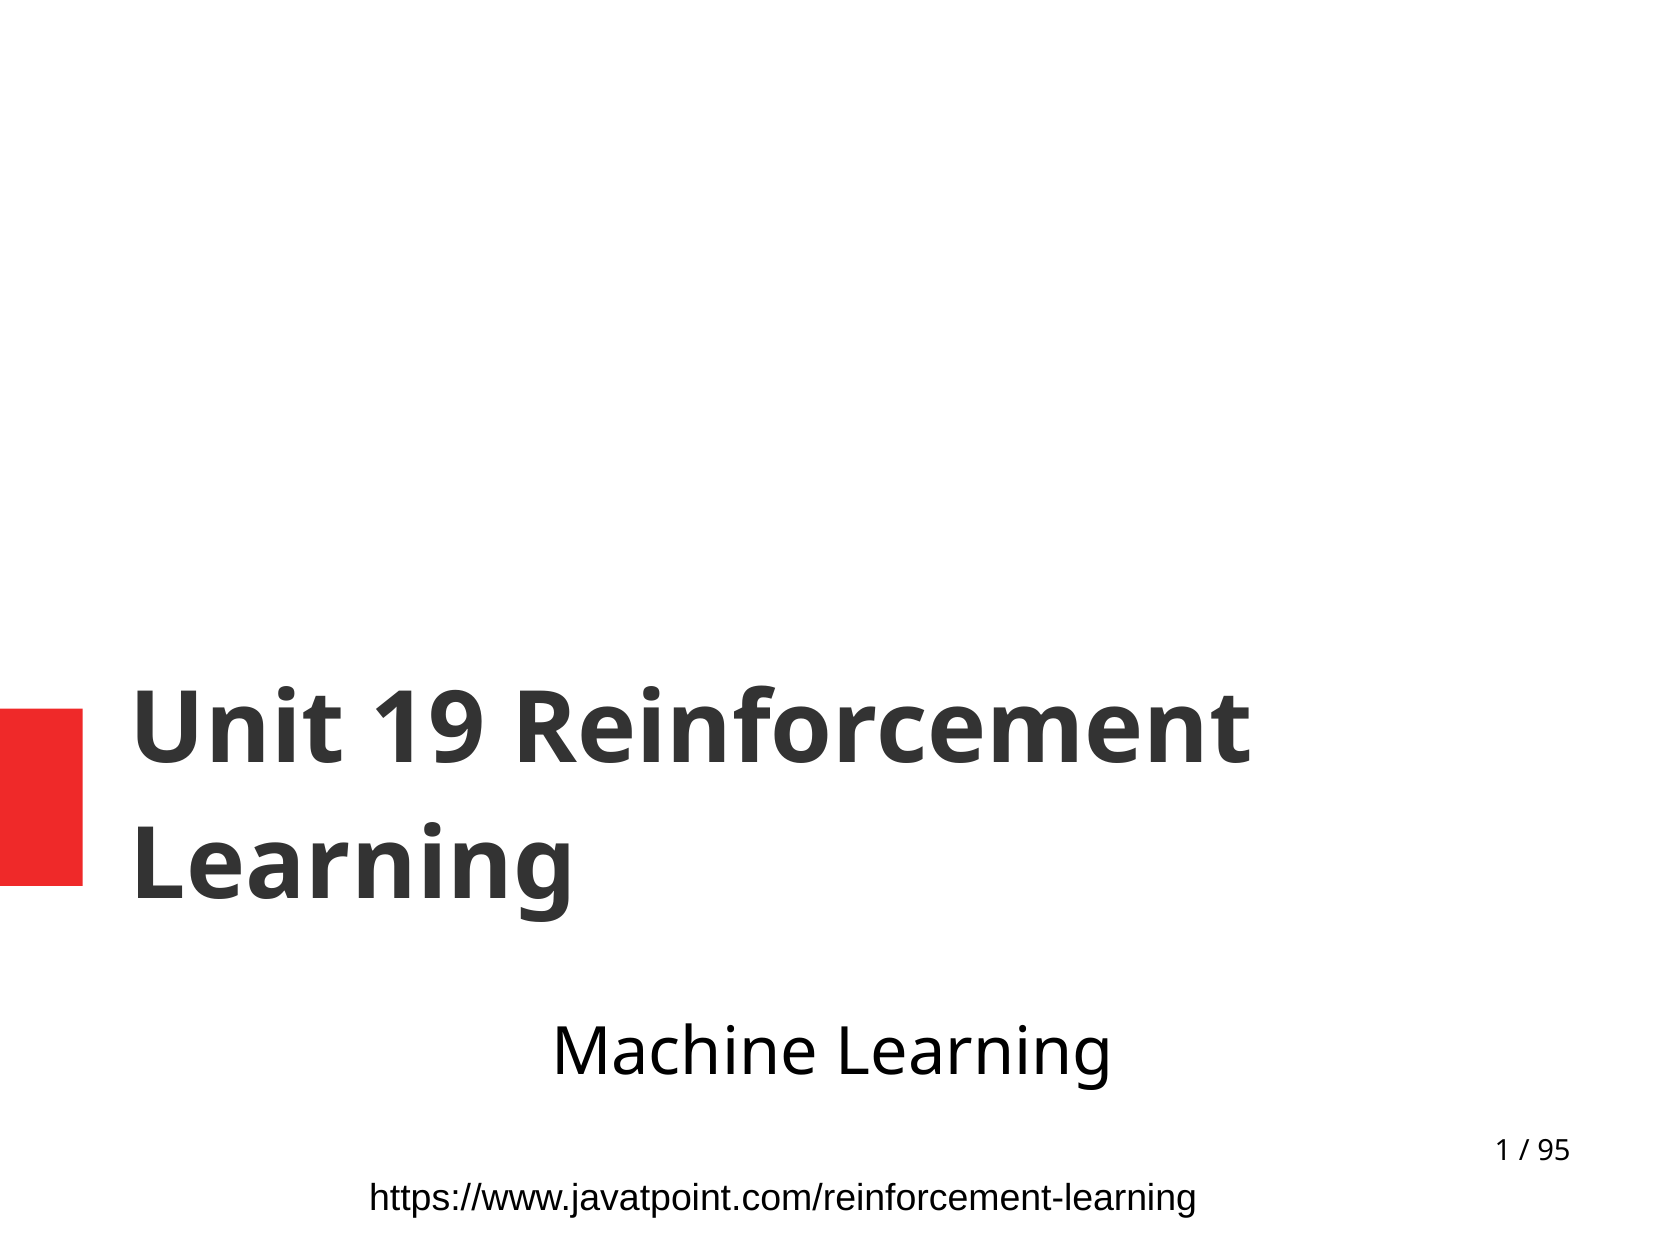

# Unit 19 Reinforcement Learning
Machine Learning
1
https://www.javatpoint.com/reinforcement-learning